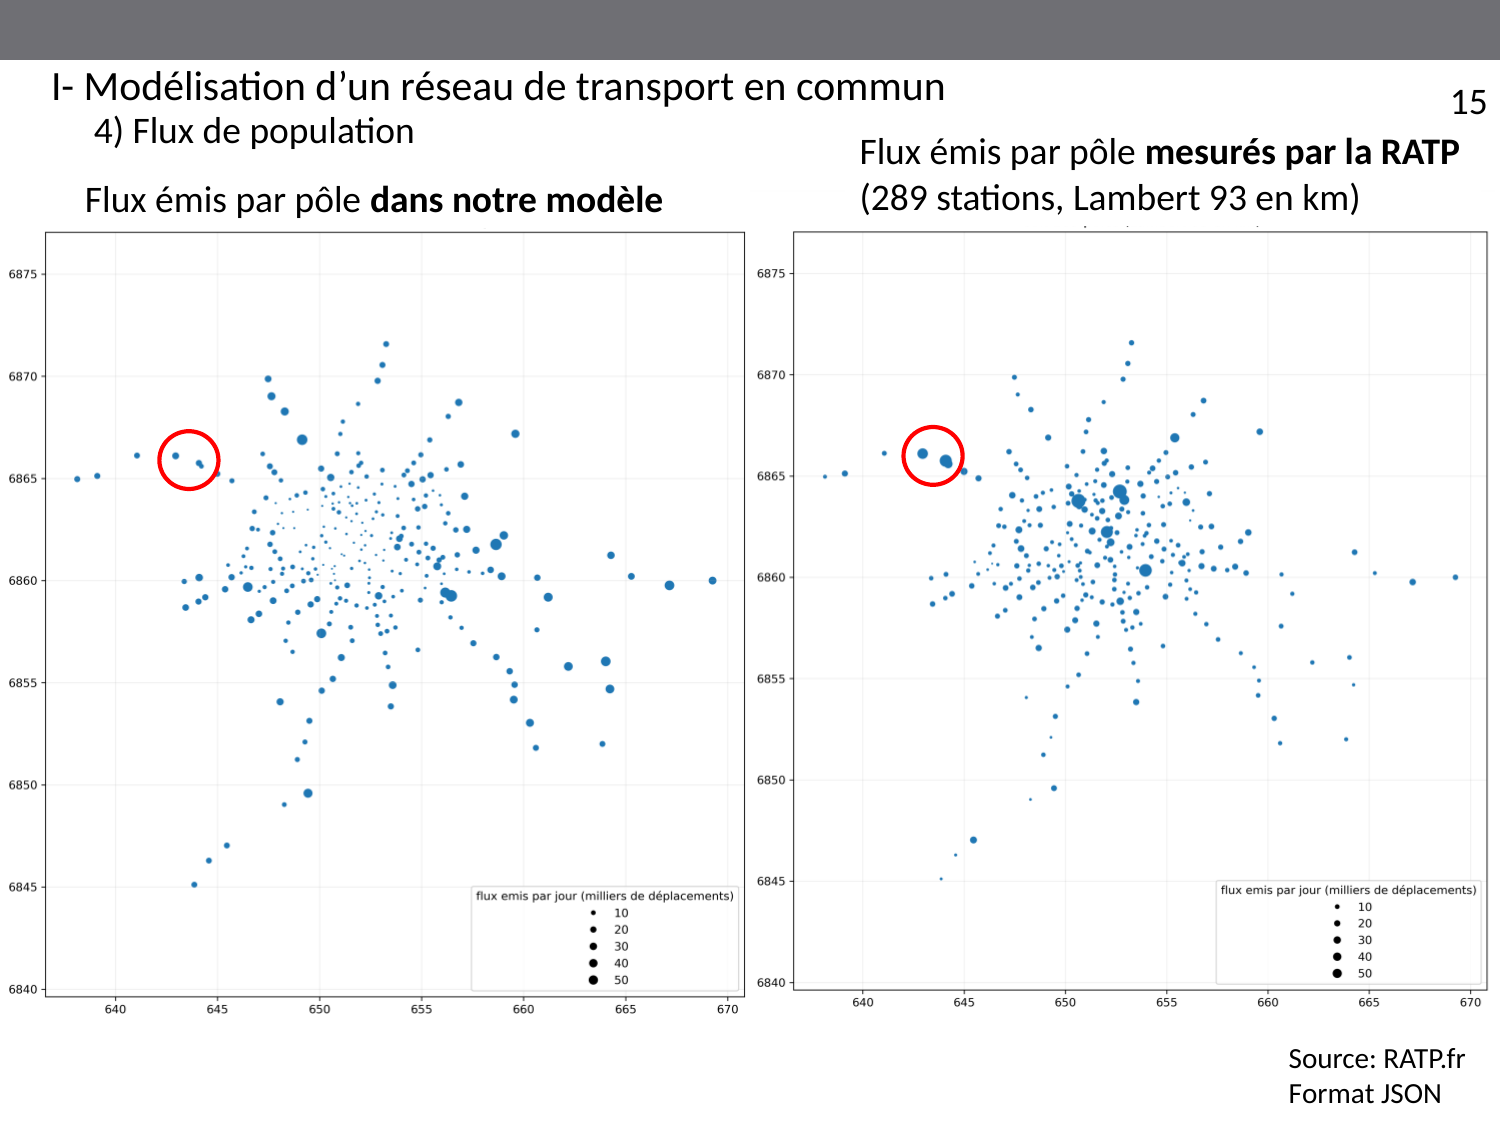

I- Modélisation d’un réseau de transport en commun
15
4) Flux de population
Flux émis par pôle mesurés par la RATP
(289 stations, Lambert 93 en km)
Flux émis par pôle dans notre modèle
Source: RATP.fr
Format JSON